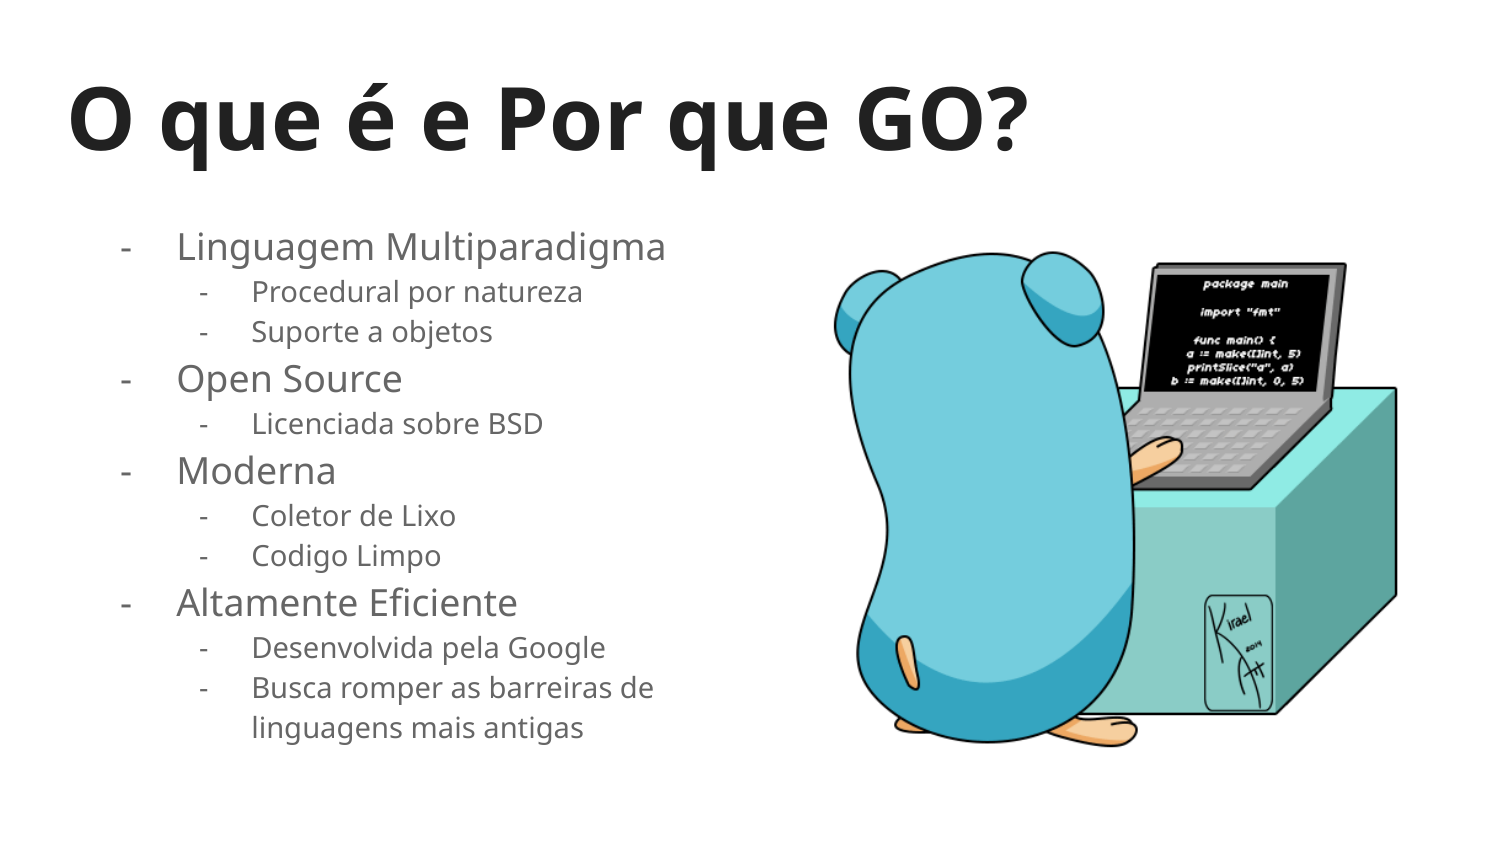

# O que é e Por que GO?
Linguagem Multiparadigma
Procedural por natureza
Suporte a objetos
Open Source
Licenciada sobre BSD
Moderna
Coletor de Lixo
Codigo Limpo
Altamente Eficiente
Desenvolvida pela Google
Busca romper as barreiras de linguagens mais antigas